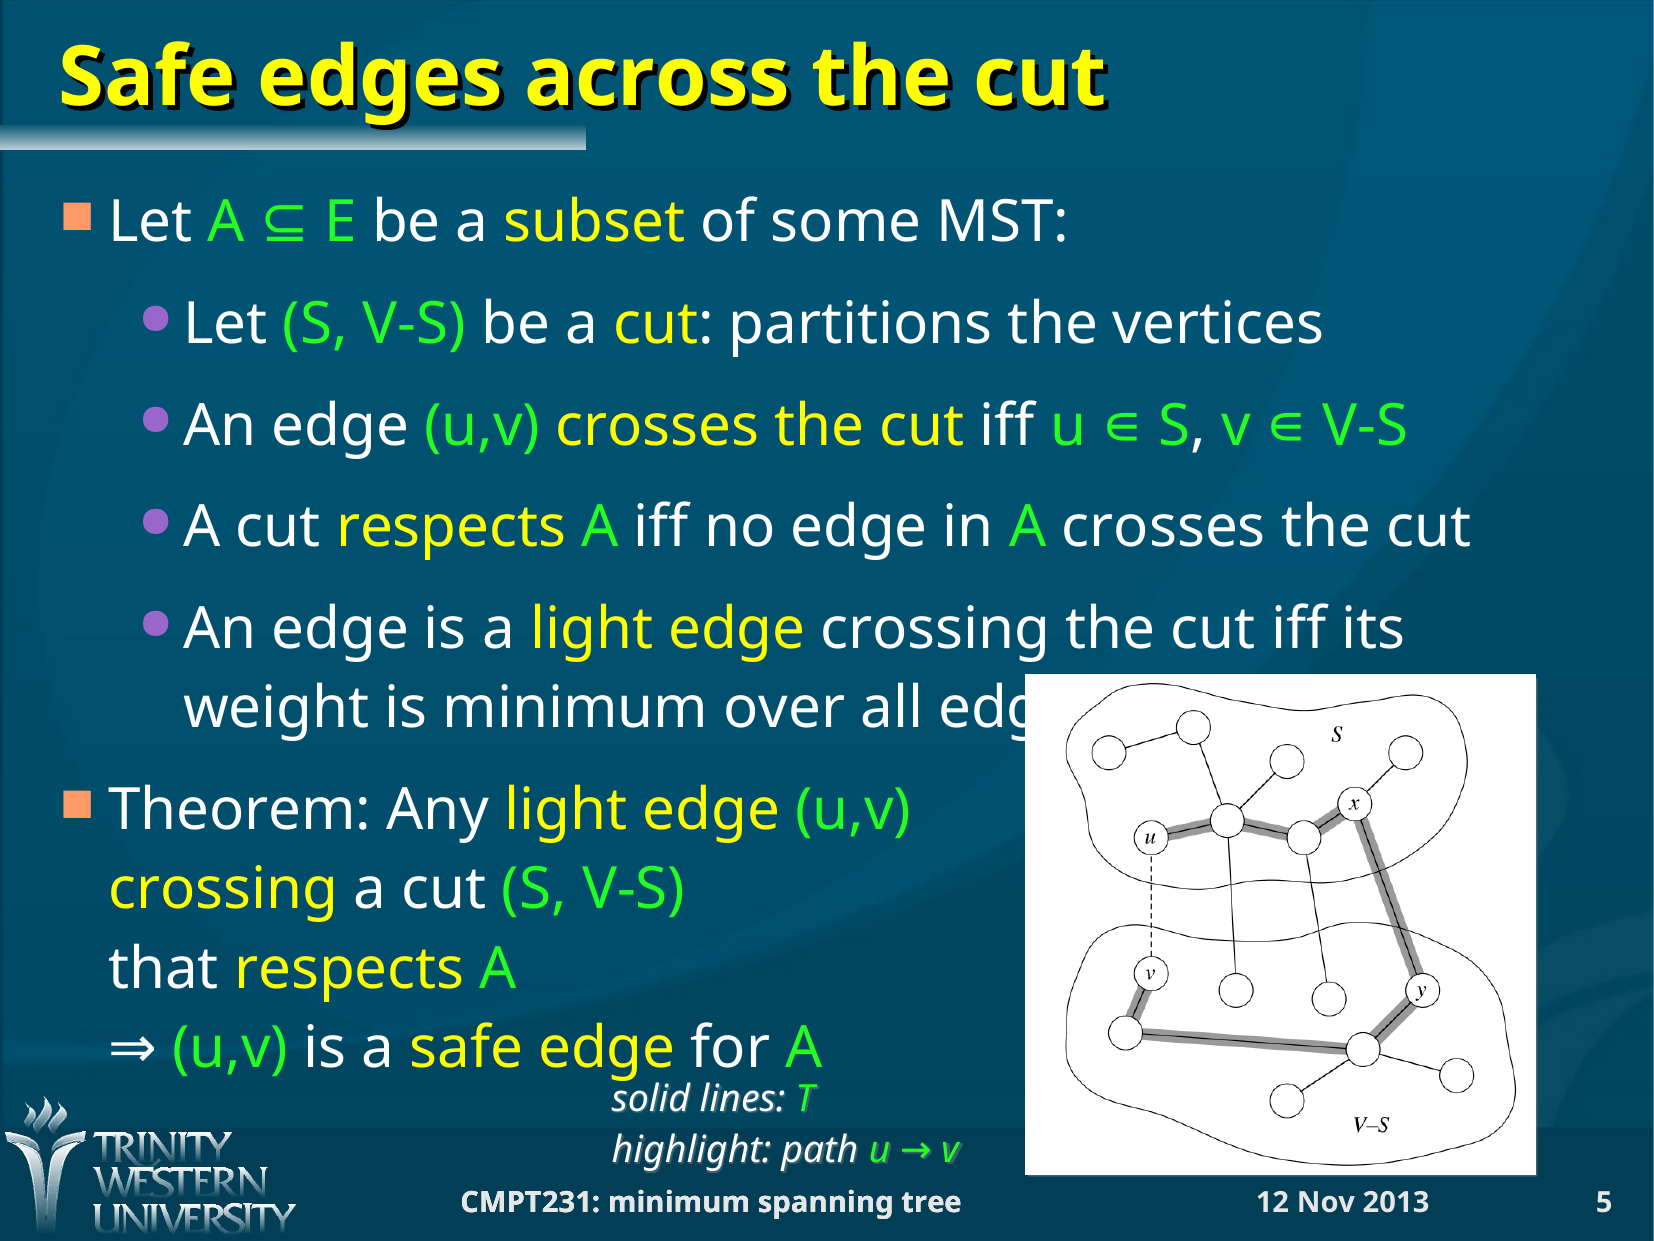

# Safe edges across the cut
Let A ⊆ E be a subset of some MST:
Let (S, V-S) be a cut: partitions the vertices
An edge (u,v) crosses the cut iff u ∊ S, v ∊ V-S
A cut respects A iff no edge in A crosses the cut
An edge is a light edge crossing the cut iff its weight is minimum over all edges crossing cut
Theorem: Any light edge (u,v)
crossing a cut (S, V-S)
that respects A
⇒ (u,v) is a safe edge for A
solid lines: T
highlight: path u → v
CMPT231: minimum spanning tree
12 Nov 2013
5